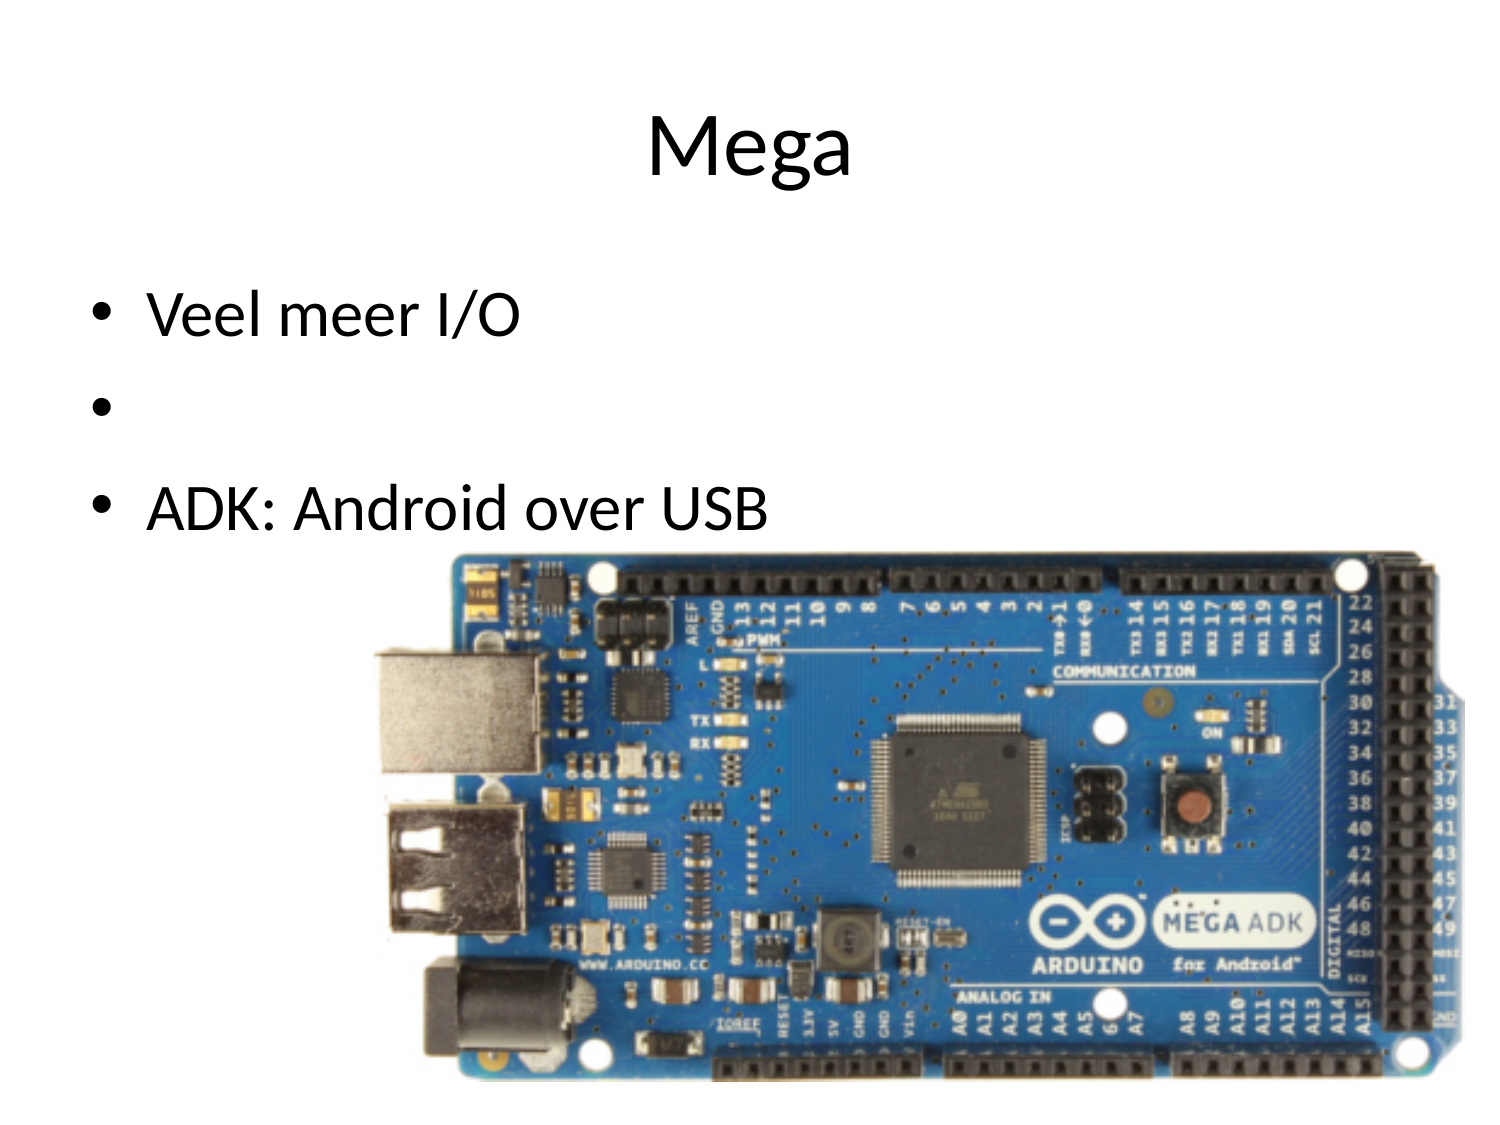

# Mega
Veel meer I/O
ADK: Android over USB